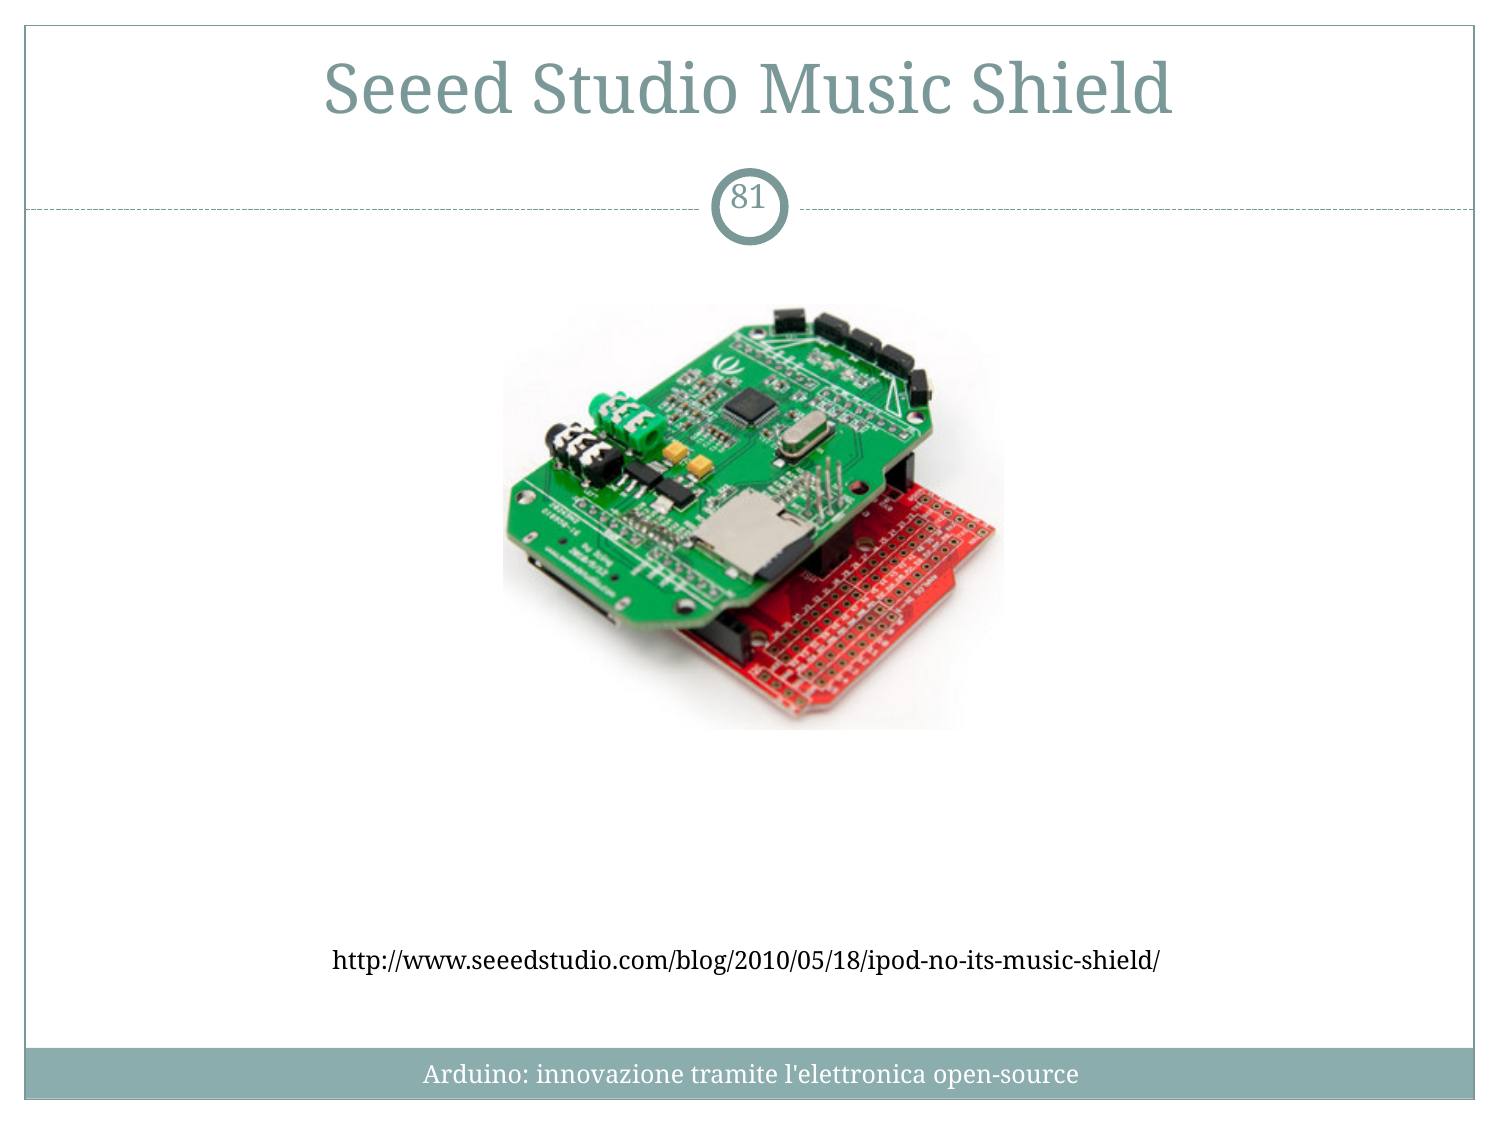

# Seeed Studio Music Shield
http://www.seeedstudio.com/blog/2010/05/18/ipod-no-its-music-shield/
Arduino: innovazione tramite l'elettronica open-source